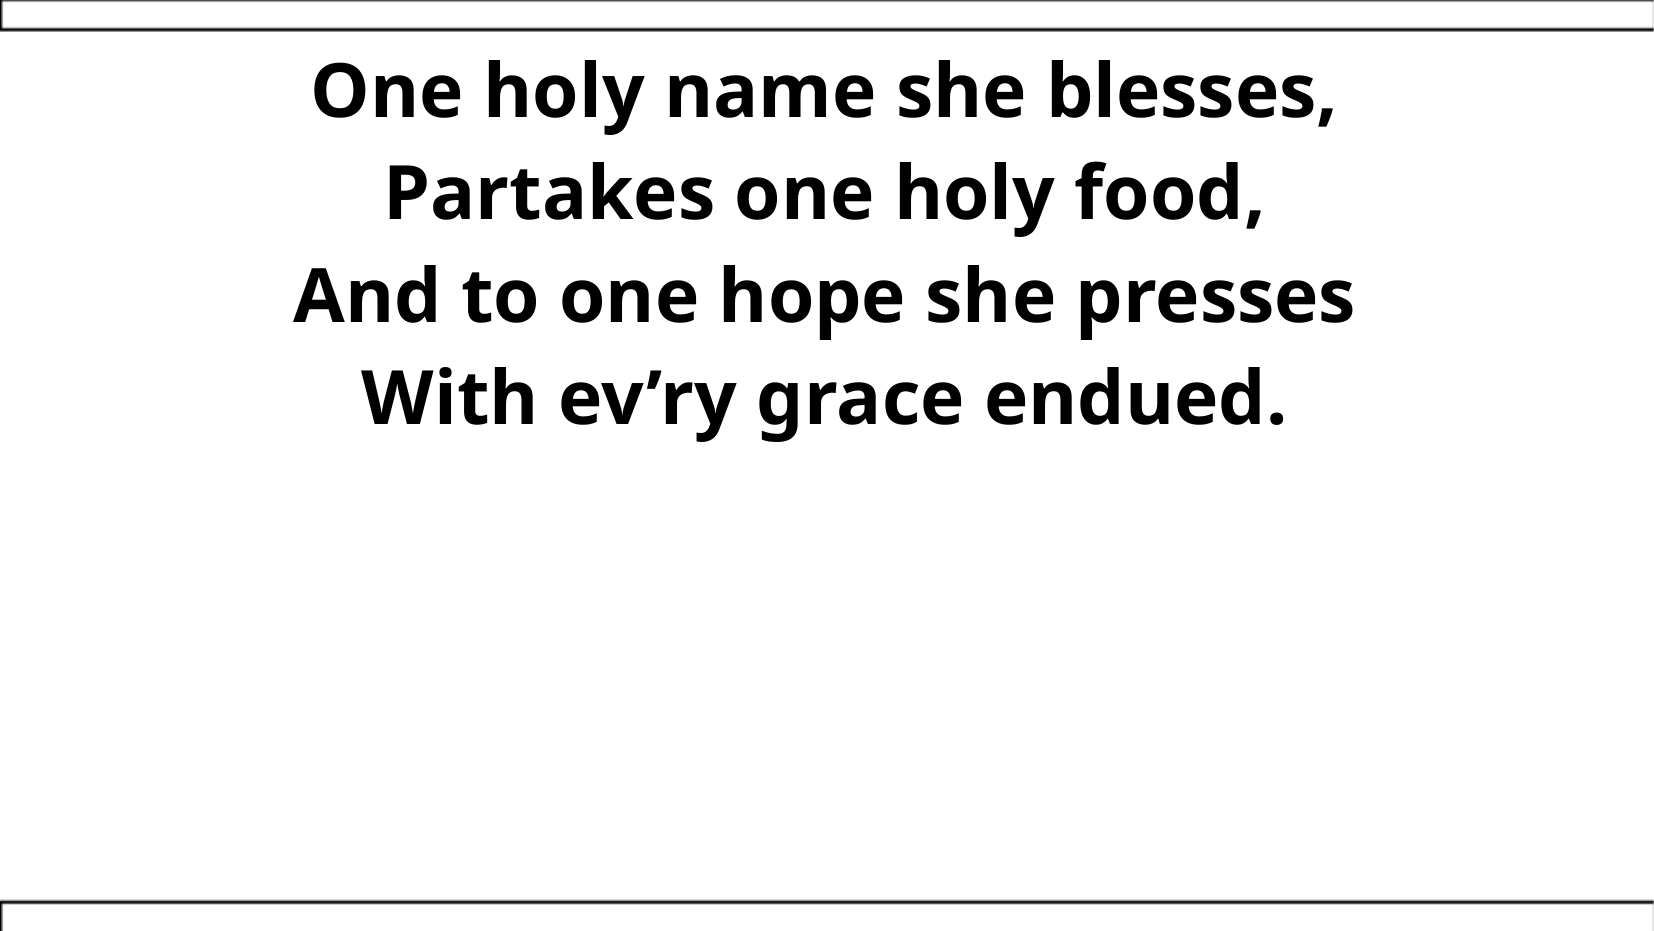

One holy name she blesses,
Partakes one holy food,
And to one hope she presses
With ev’ry grace endued.